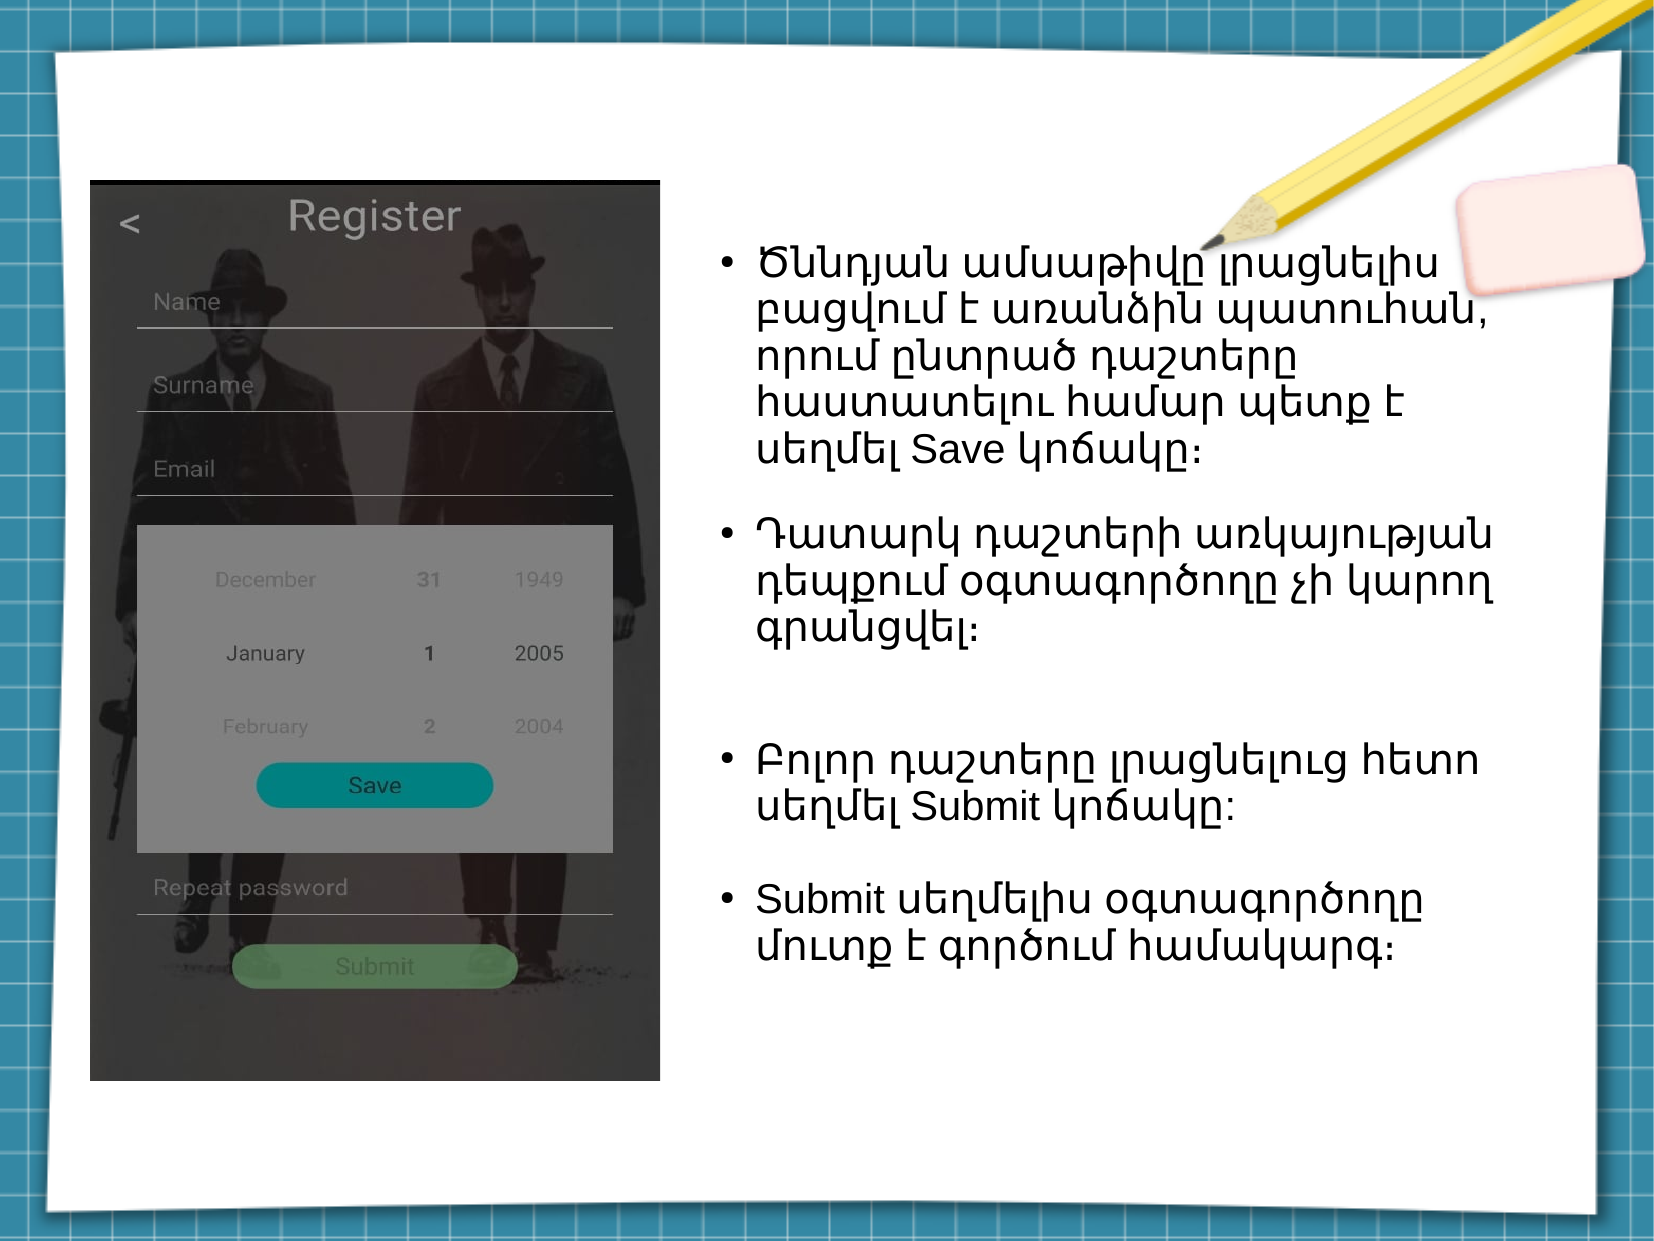

Ծննդյան ամսաթիվը լրացնելիս բացվում է առանձին պատուհան, որում ընտրած դաշտերը հաստատելու համար պետք է սեղմել Save կոճակը։
Դատարկ դաշտերի առկայության դեպքում օգտագործողը չի կարող գրանցվել։
Բոլոր դաշտերը լրացնելուց հետո սեղմել Submit կոճակը:
Submit սեղմելիս օգտագործողը մուտք է գործում համակարգ։